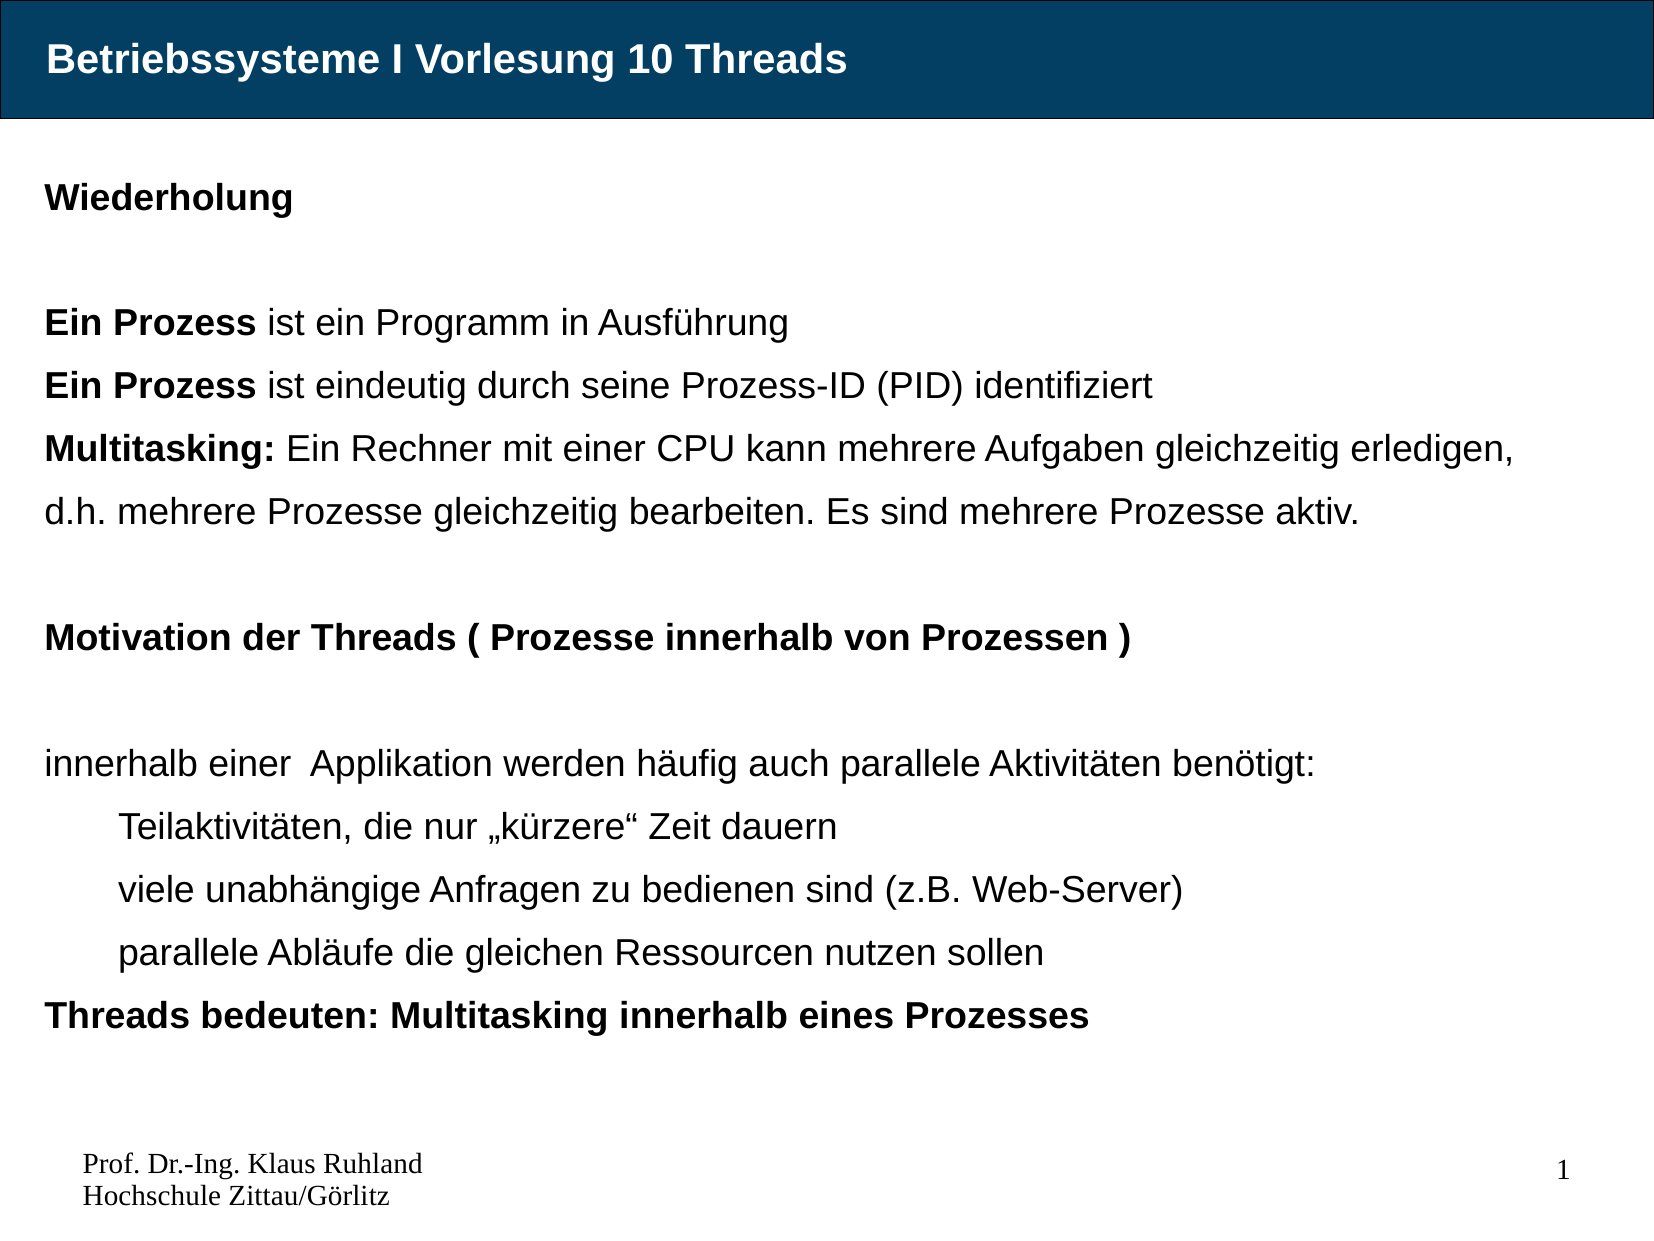

Wiederholung
Ein Prozess ist ein Programm in Ausführung
Ein Prozess ist eindeutig durch seine Prozess-ID (PID) identifiziert
Multitasking: Ein Rechner mit einer CPU kann mehrere Aufgaben gleichzeitig erledigen, d.h. mehrere Prozesse gleichzeitig bearbeiten. Es sind mehrere Prozesse aktiv.
Motivation der Threads ( Prozesse innerhalb von Prozessen )
innerhalb einer Applikation werden häufig auch parallele Aktivitäten benötigt:
	Teilaktivitäten, die nur „kürzere“ Zeit dauern
	viele unabhängige Anfragen zu bedienen sind (z.B. Web-Server)
	parallele Abläufe die gleichen Ressourcen nutzen sollen
Threads bedeuten: Multitasking innerhalb eines Prozesses
1